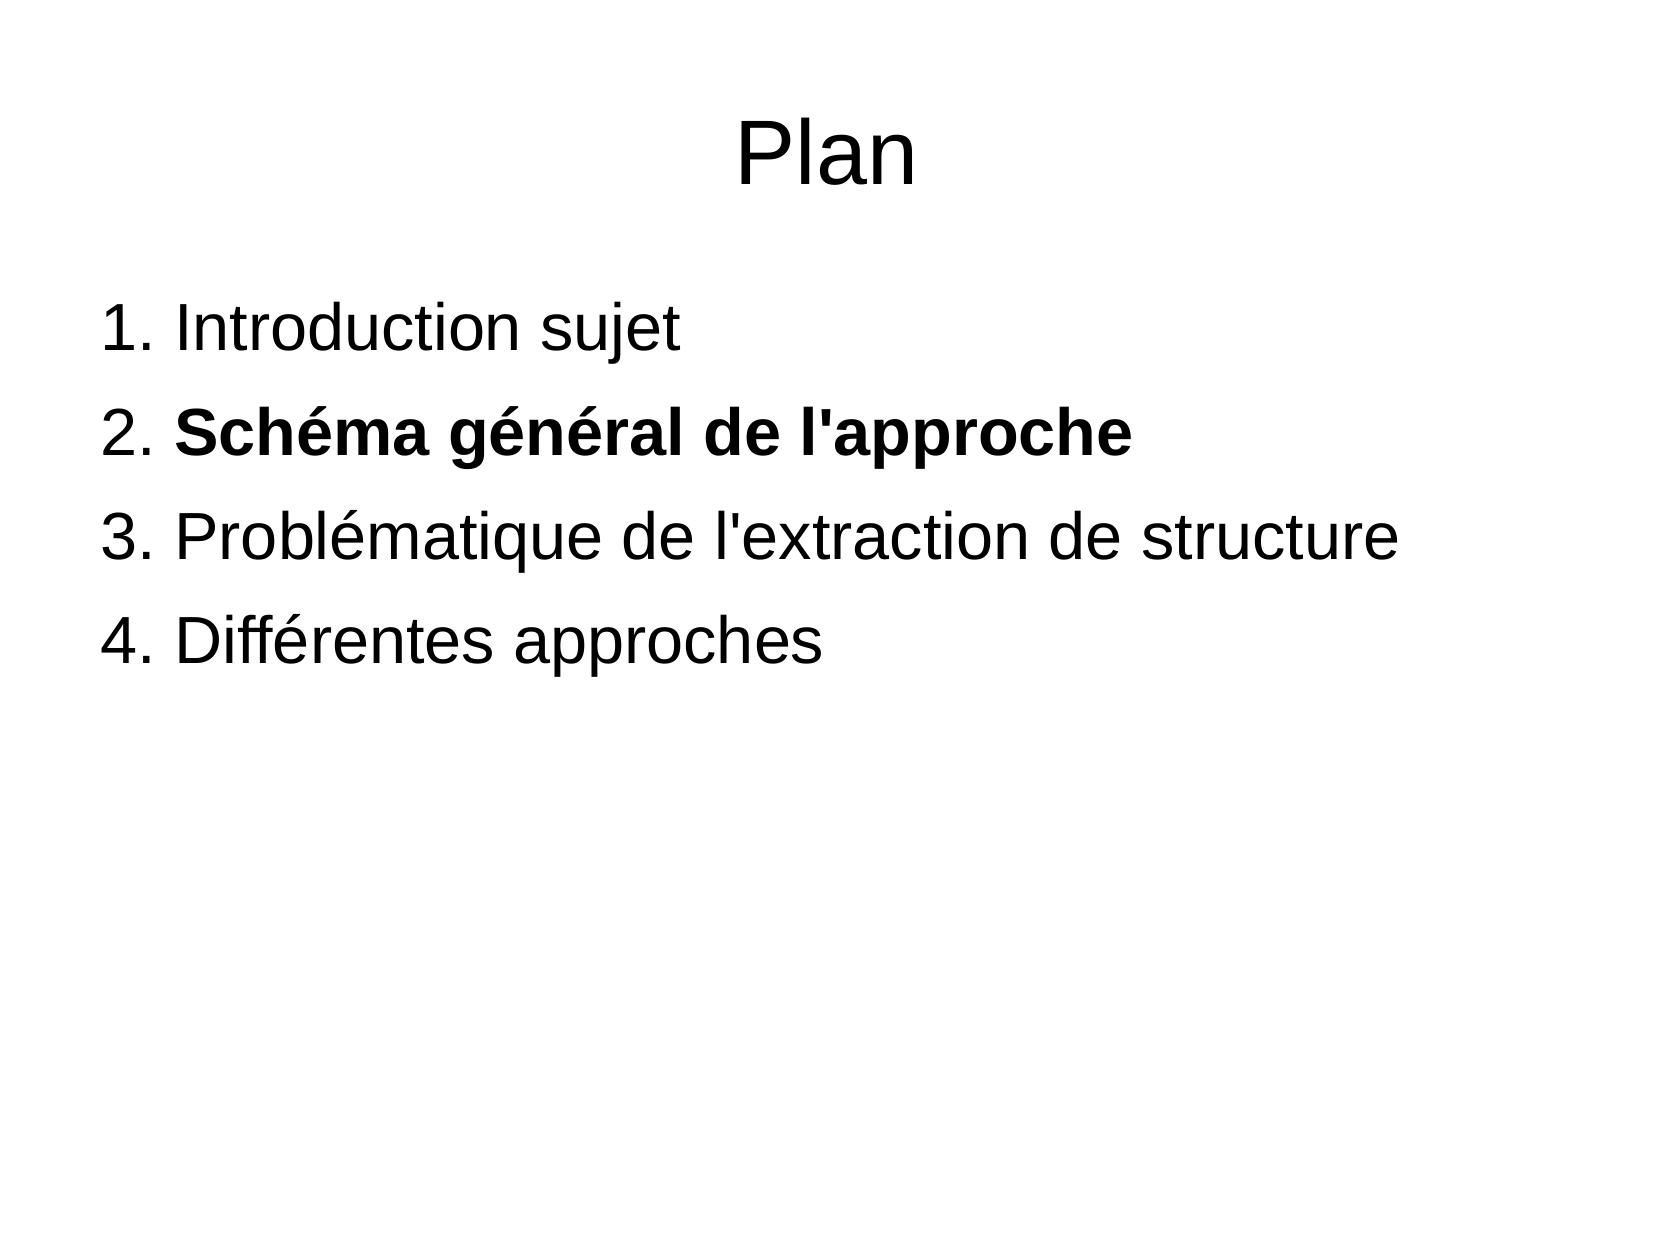

# Plan
 Introduction sujet
 Schéma général de l'approche
 Problématique de l'extraction de structure
 Différentes approches